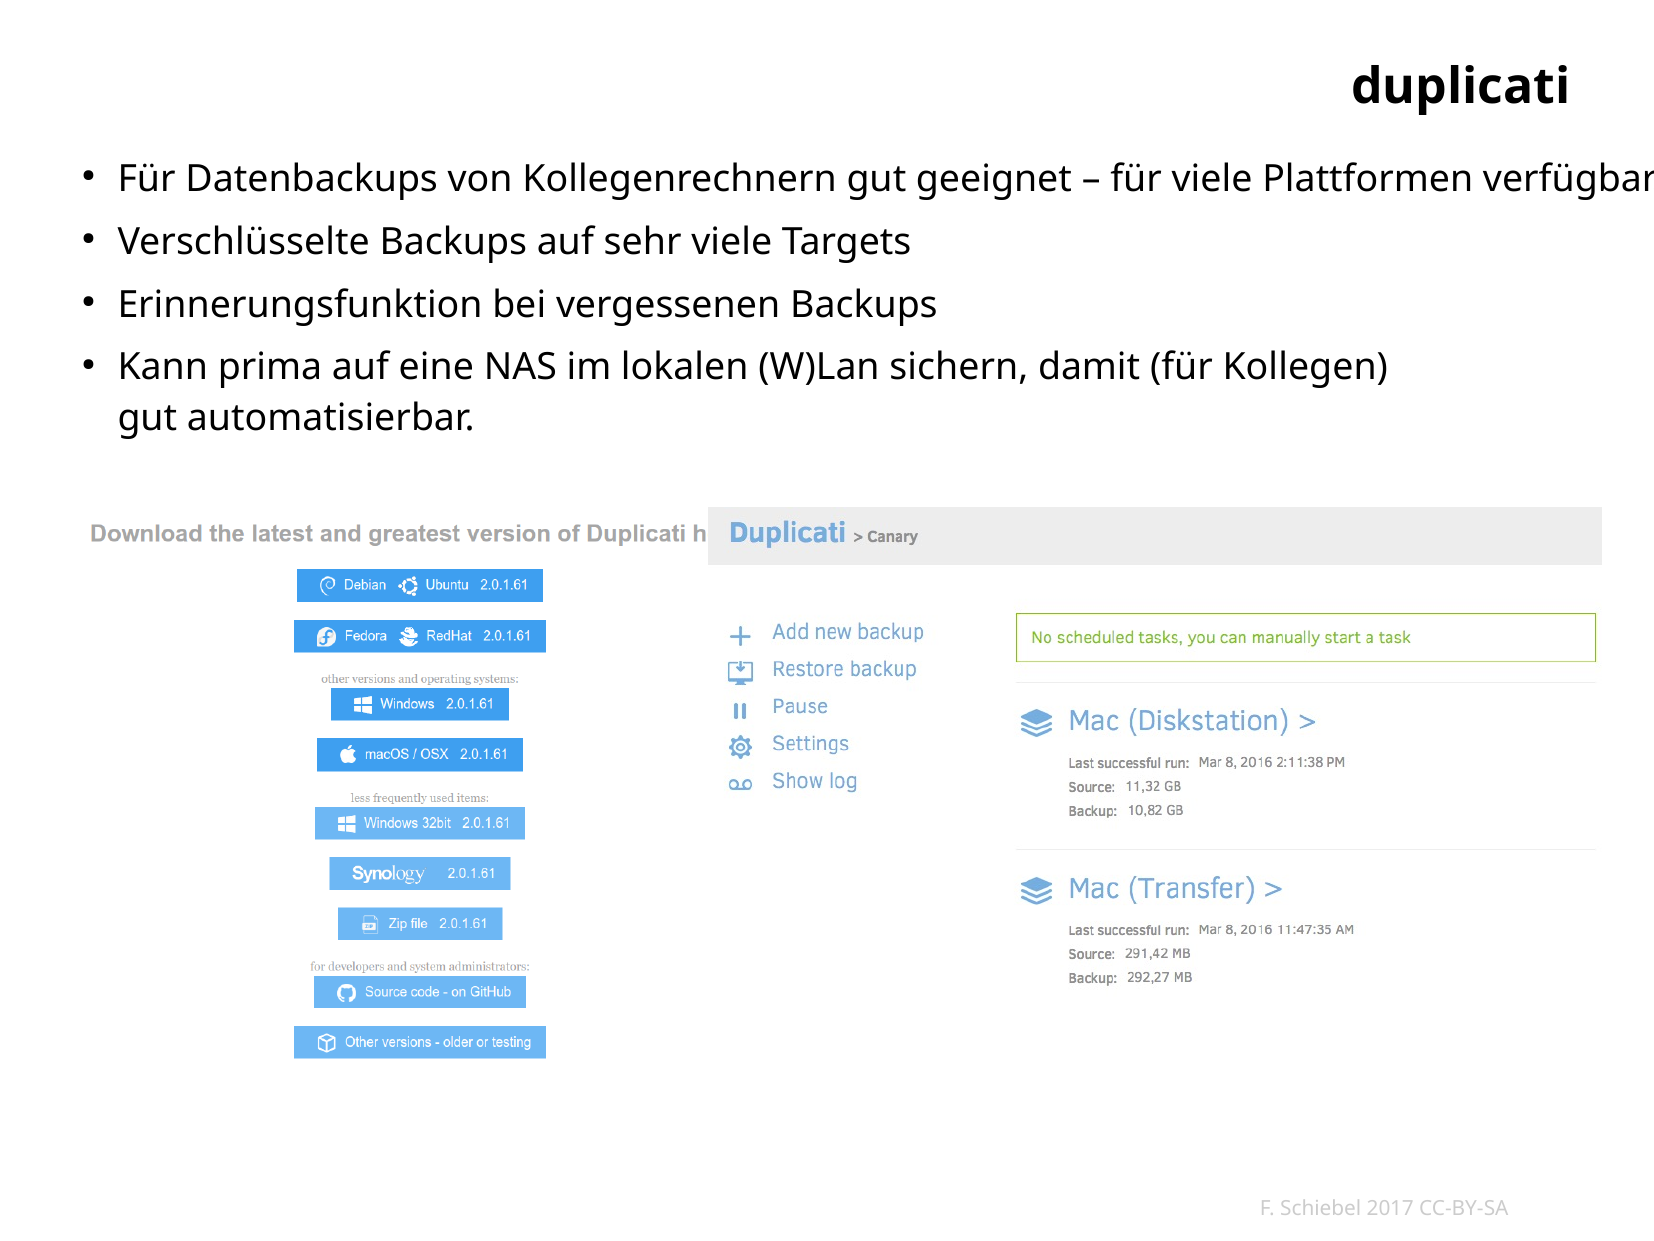

# duplicati
Für Datenbackups von Kollegenrechnern gut geeignet – für viele Plattformen verfügbar.
Verschlüsselte Backups auf sehr viele Targets
Erinnerungsfunktion bei vergessenen Backups
Kann prima auf eine NAS im lokalen (W)Lan sichern, damit (für Kollegen)
gut automatisierbar.